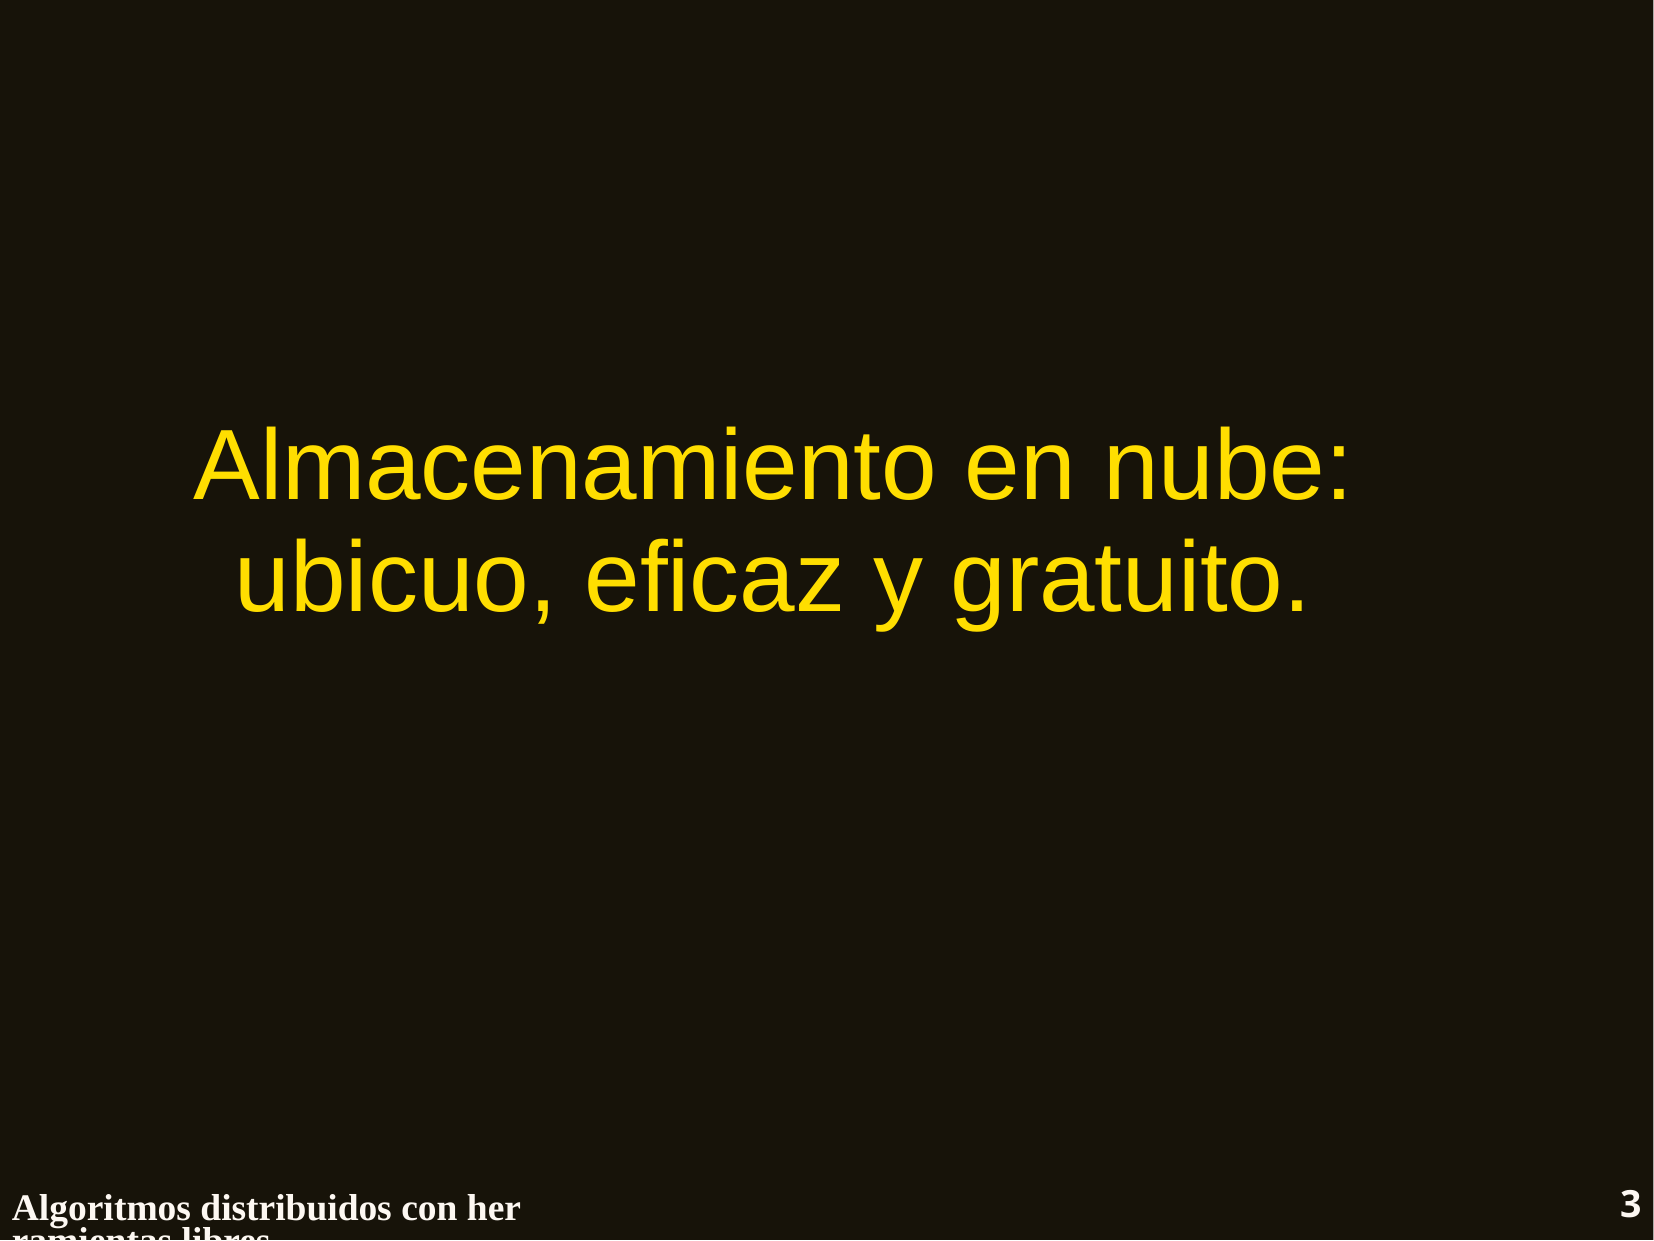

# Almacenamiento en nube: ubicuo, eficaz y gratuito.
Algoritmos distribuidos con herramientas libres
3